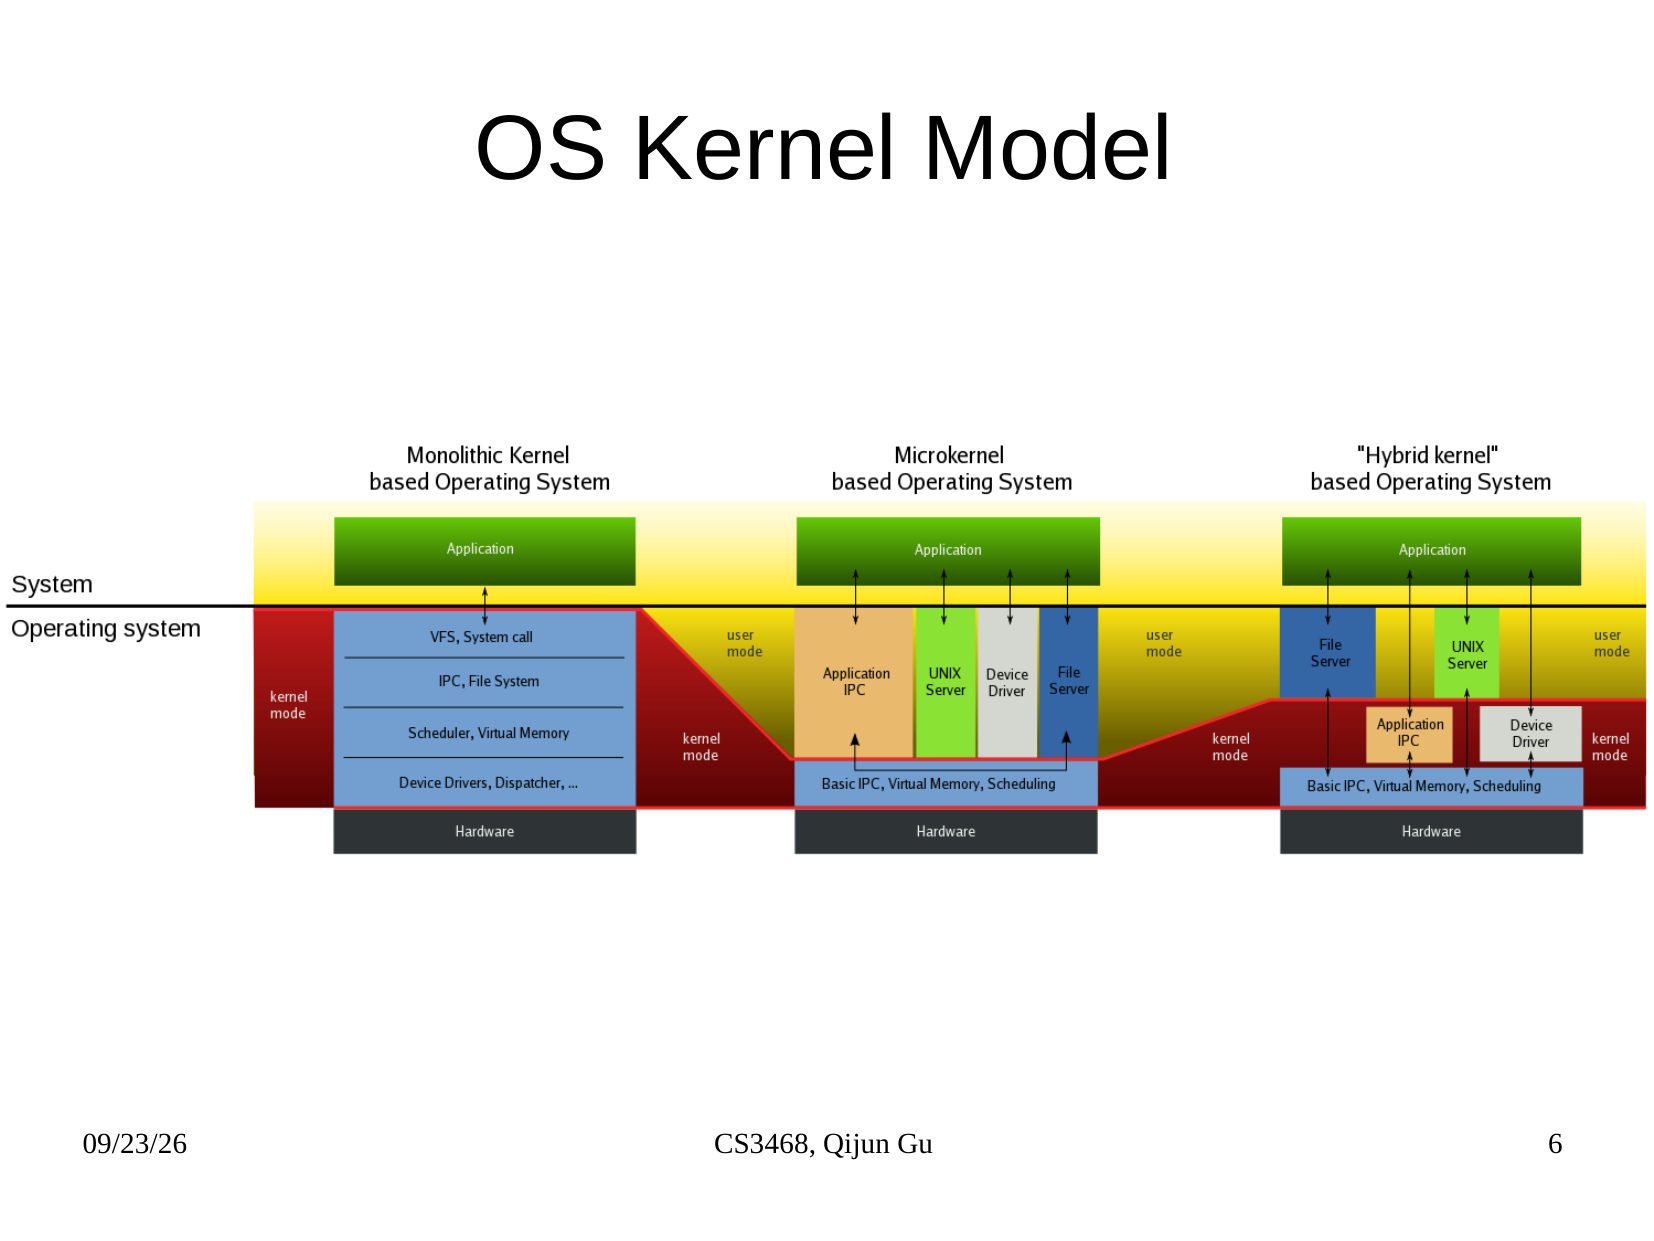

# OS Kernel Model
CS3468, Qijun Gu
6